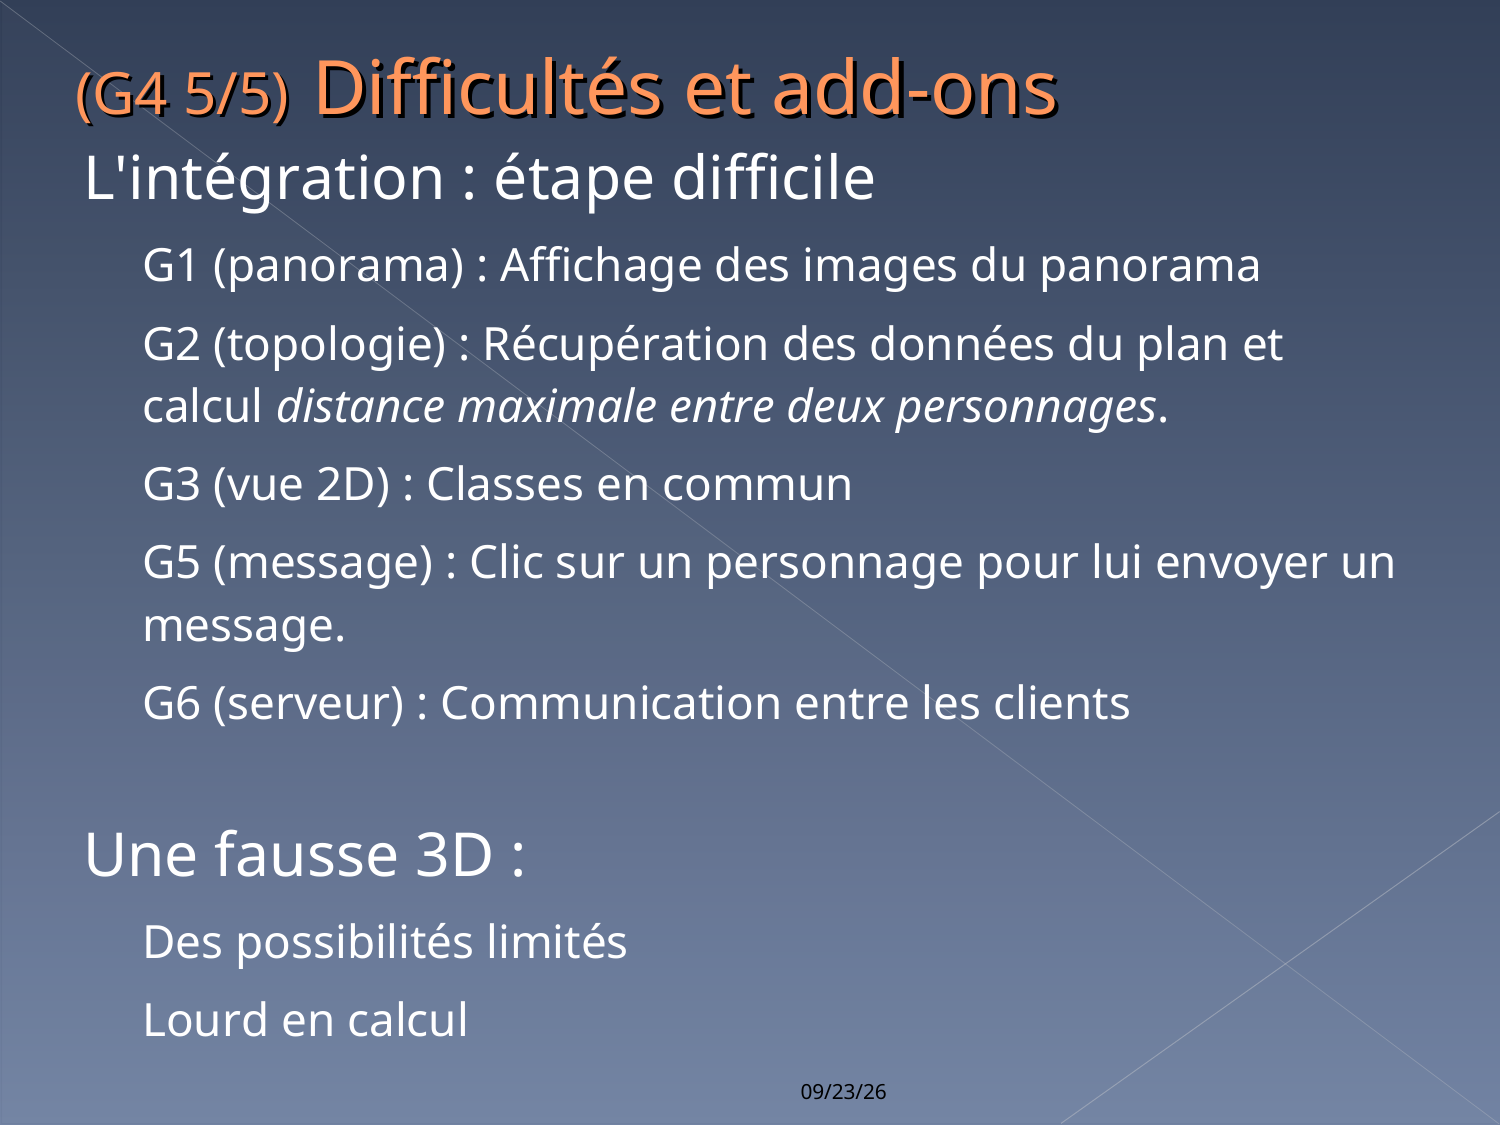

# (G4 5/5) Difficultés et add-ons
 L'intégration : étape difficile
G1 (panorama) : Affichage des images du panorama
G2 (topologie) : Récupération des données du plan et calcul distance maximale entre deux personnages.
G3 (vue 2D) : Classes en commun
G5 (message) : Clic sur un personnage pour lui envoyer un message.
G6 (serveur) : Communication entre les clients
 Une fausse 3D :
Des possibilités limités
Lourd en calcul